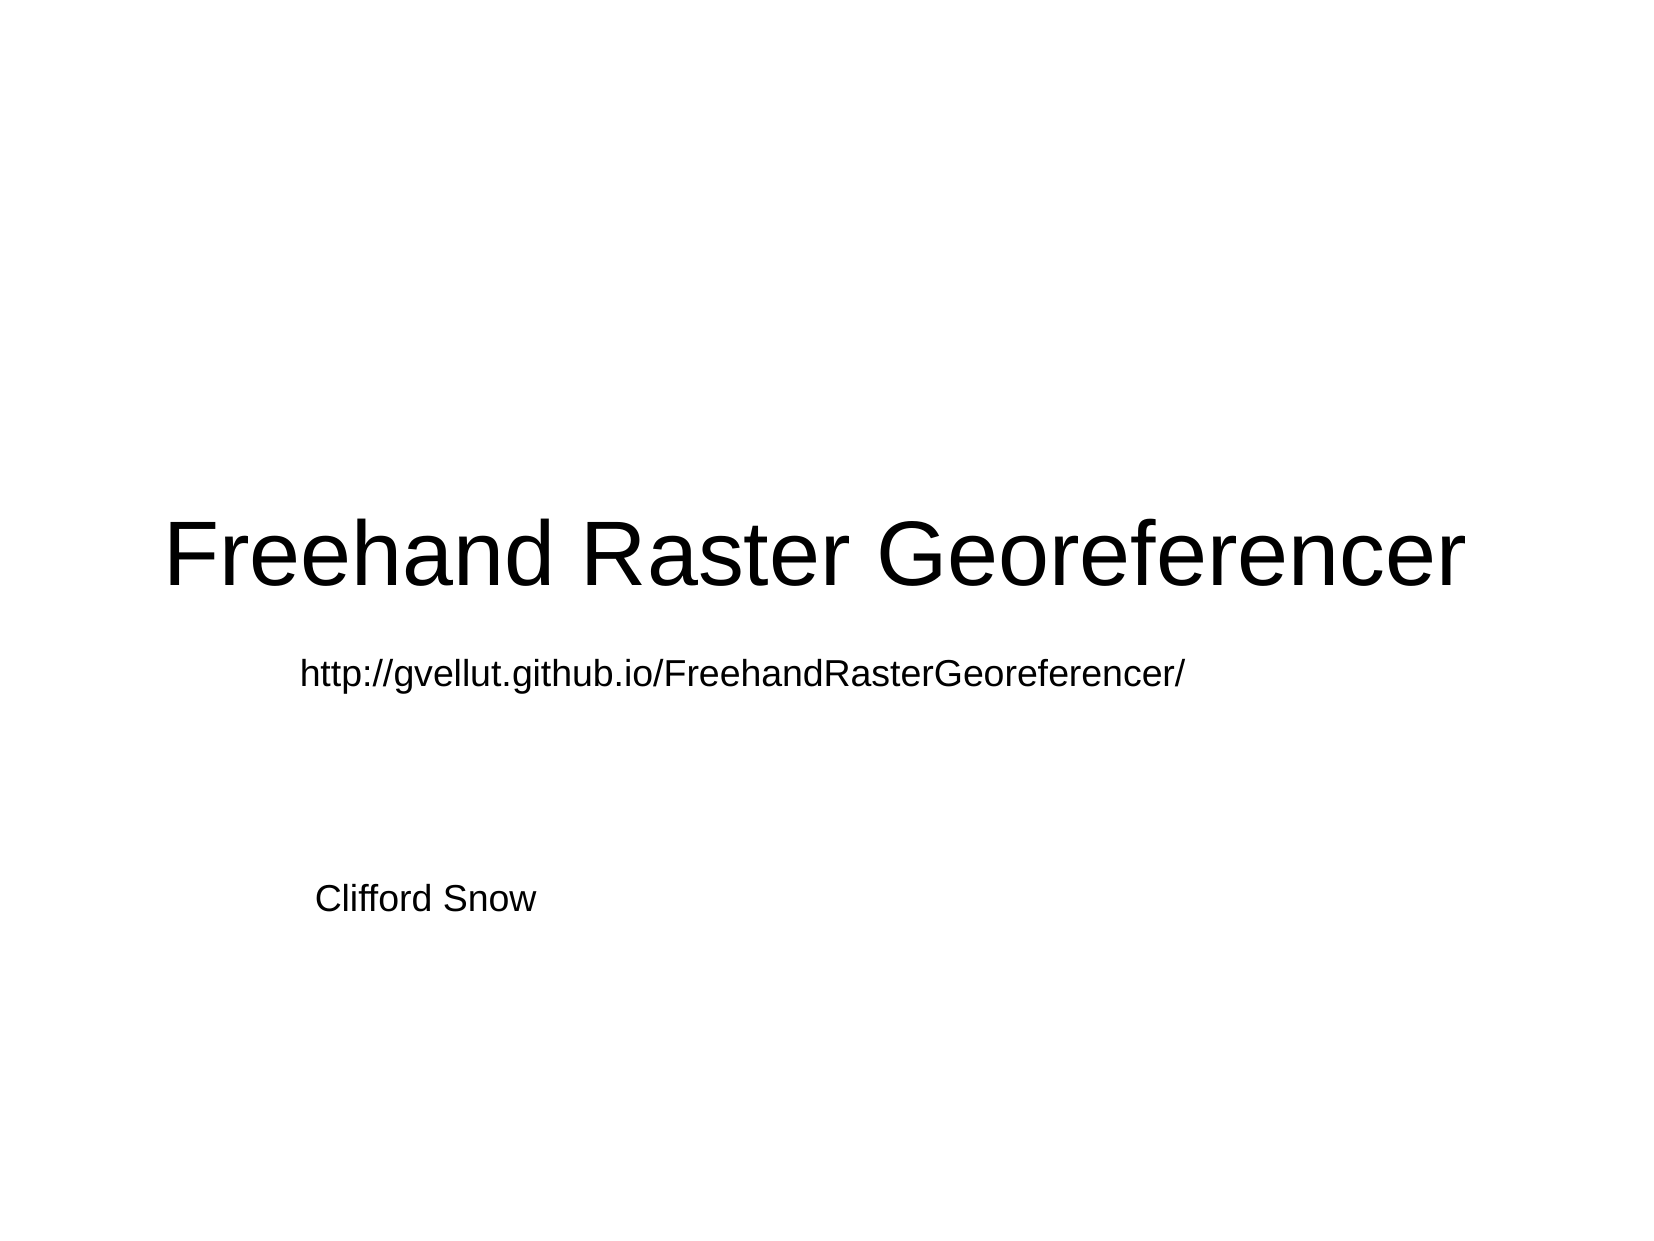

# Freehand Raster Georeferencer
http://gvellut.github.io/FreehandRasterGeoreferencer/
Clifford Snow